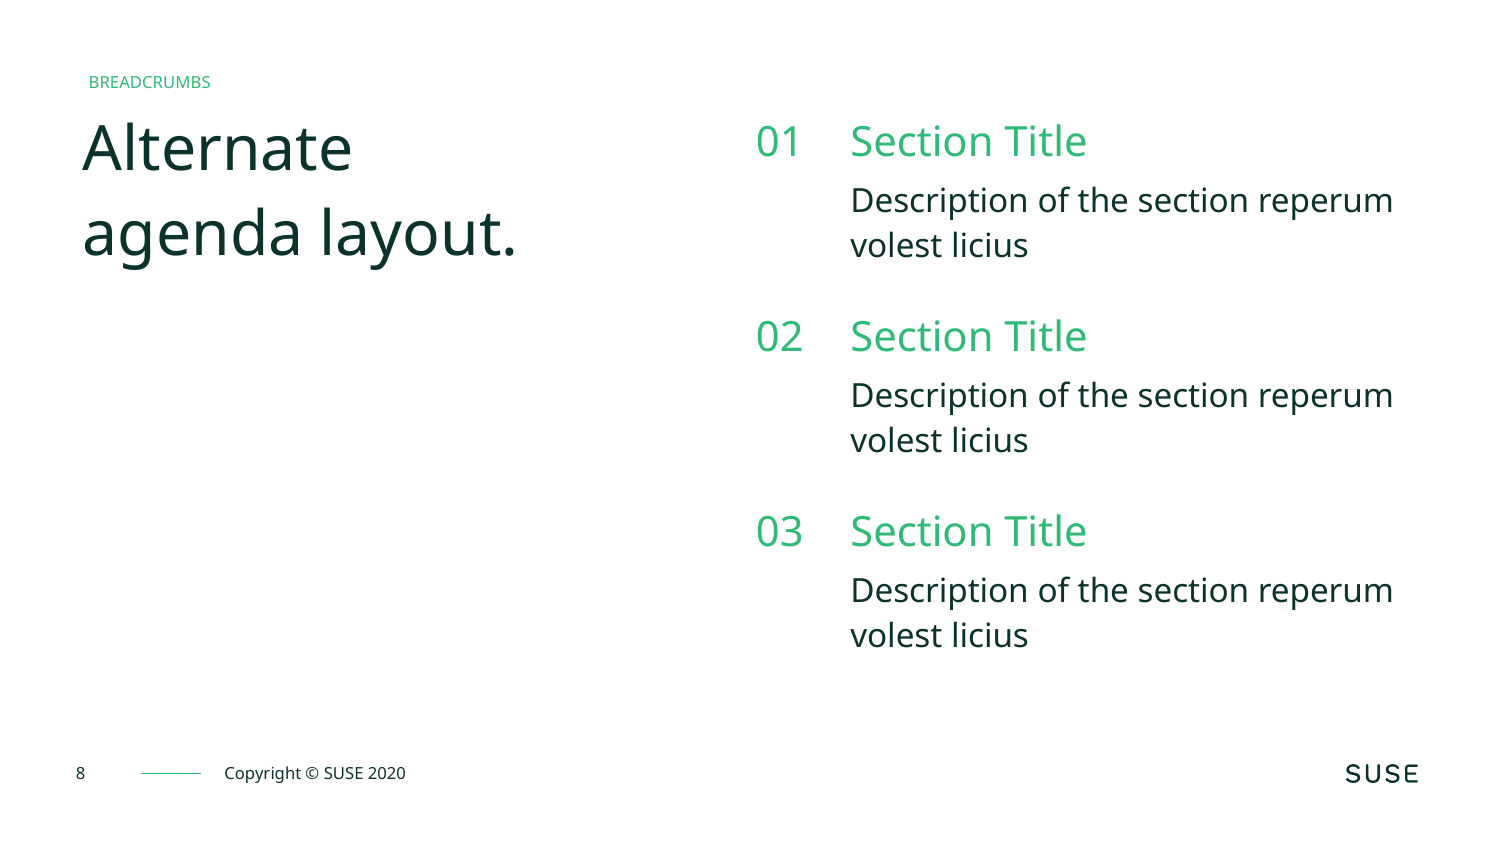

BREADCRUMBS
# Alternate agenda layout.
01
Section Title
Description of the section reperum volest licius
02
Section Title
Description of the section reperum volest licius
03
Section Title
Description of the section reperum volest licius